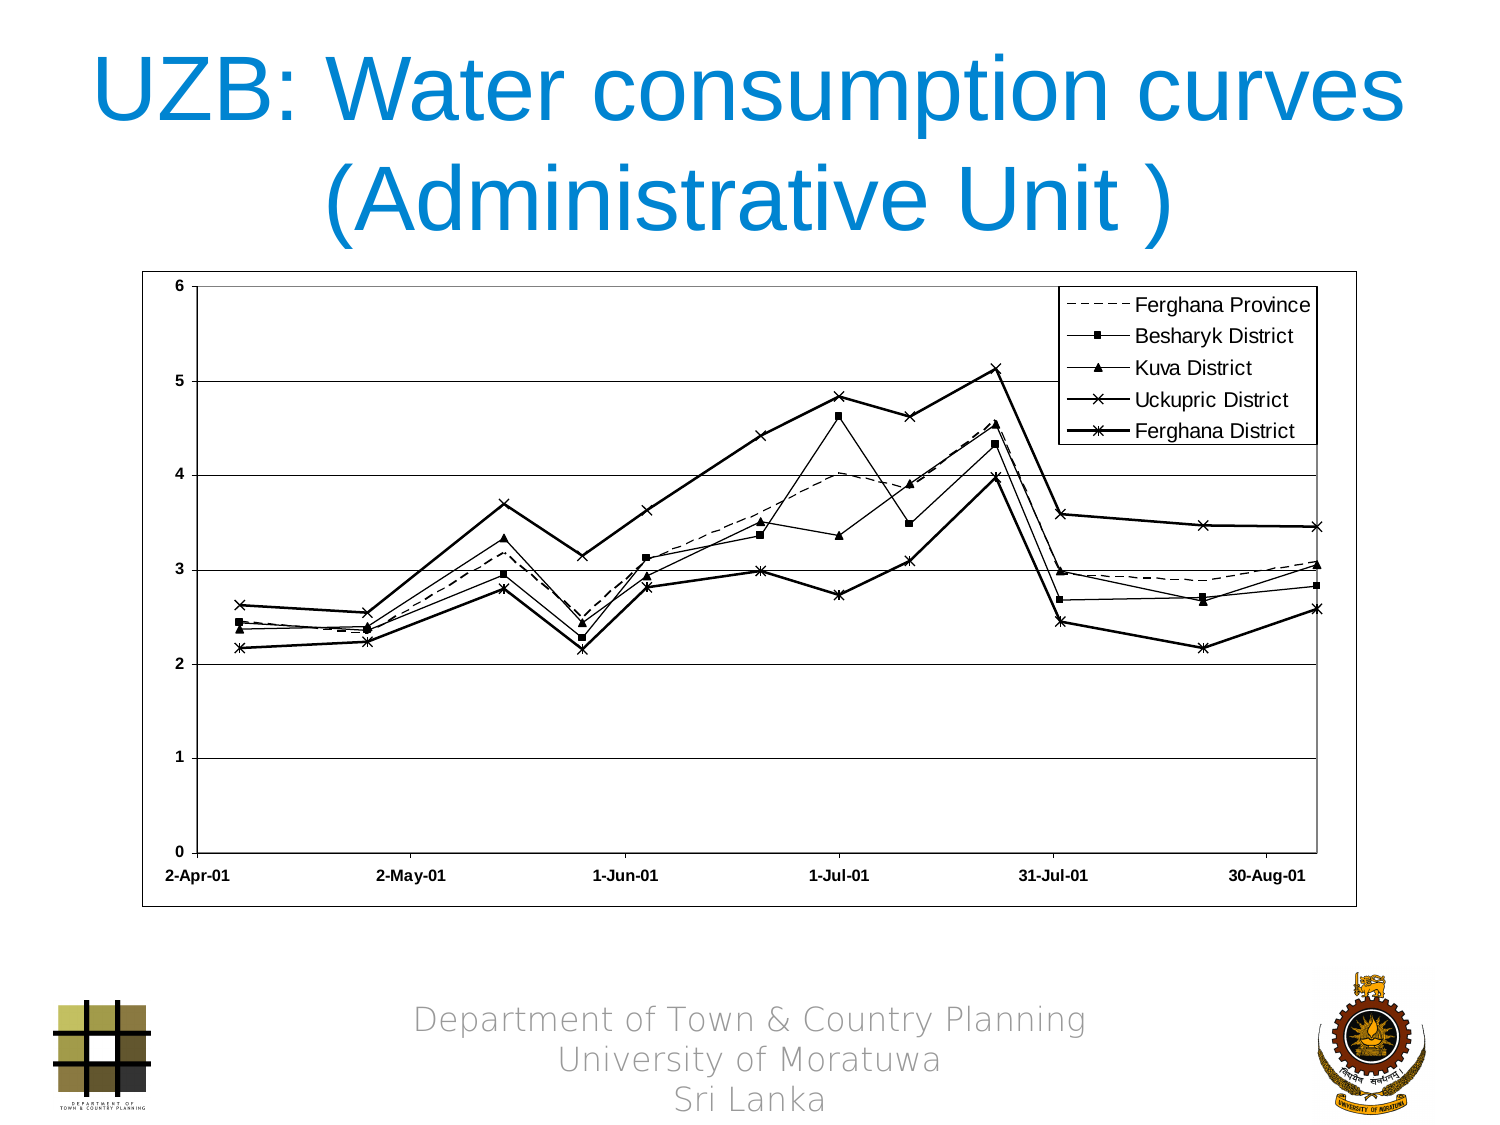

# UZB: Water consumption curves (Administrative Unit )